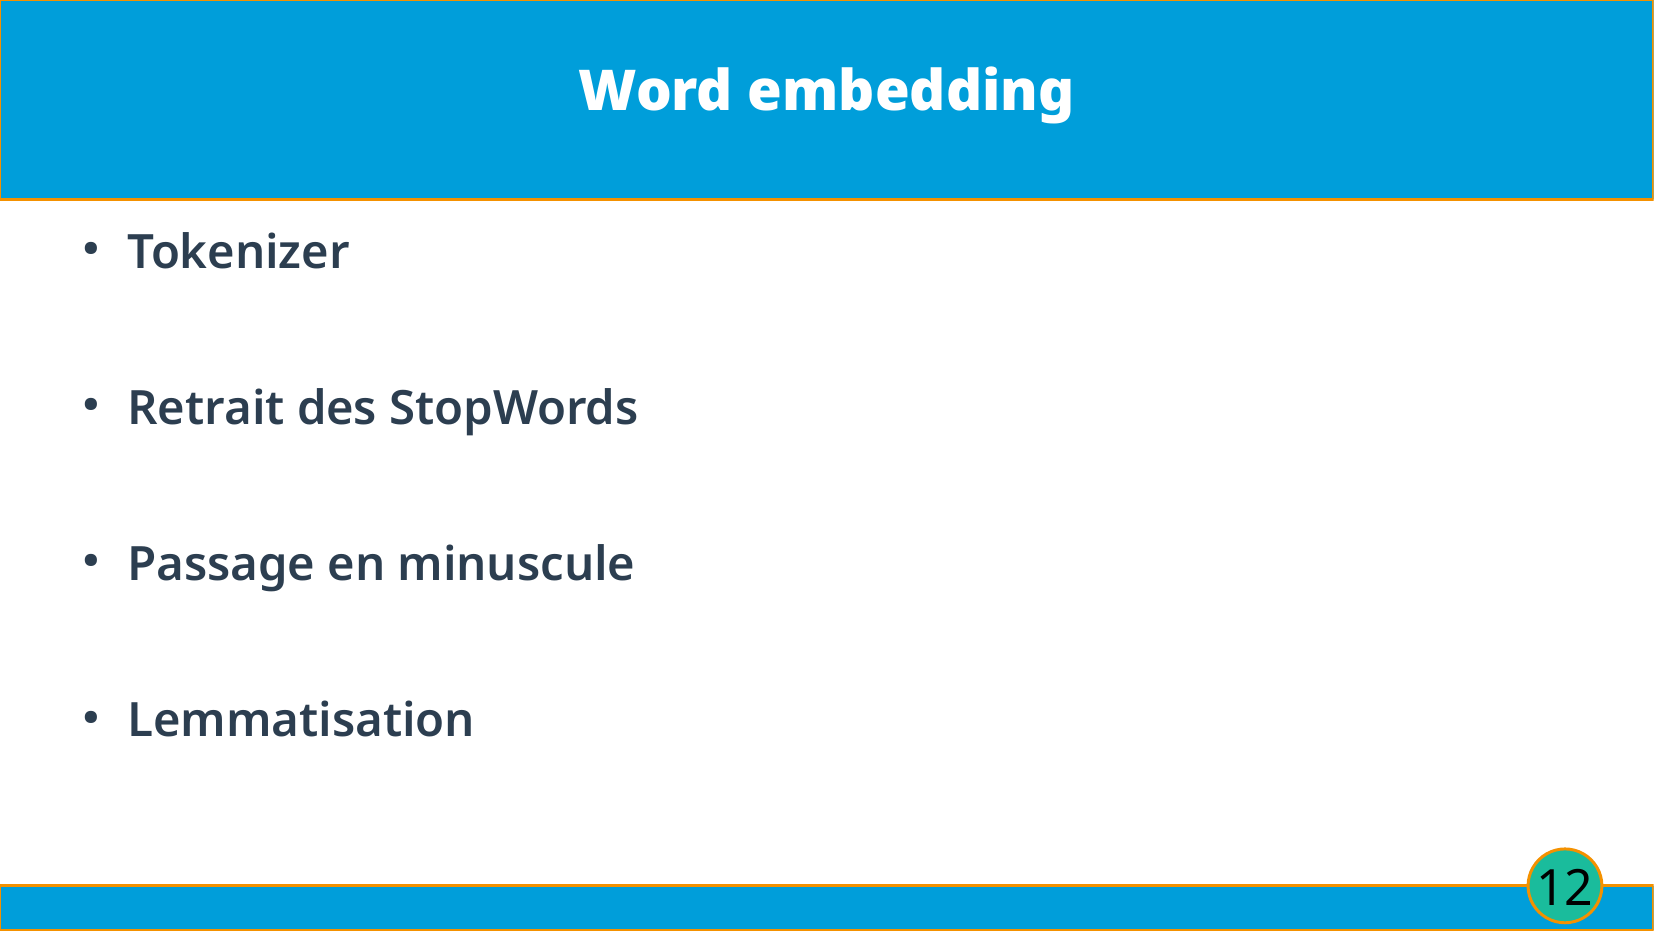

# Word embedding
Tokenizer
Retrait des StopWords
Passage en minuscule
Lemmatisation